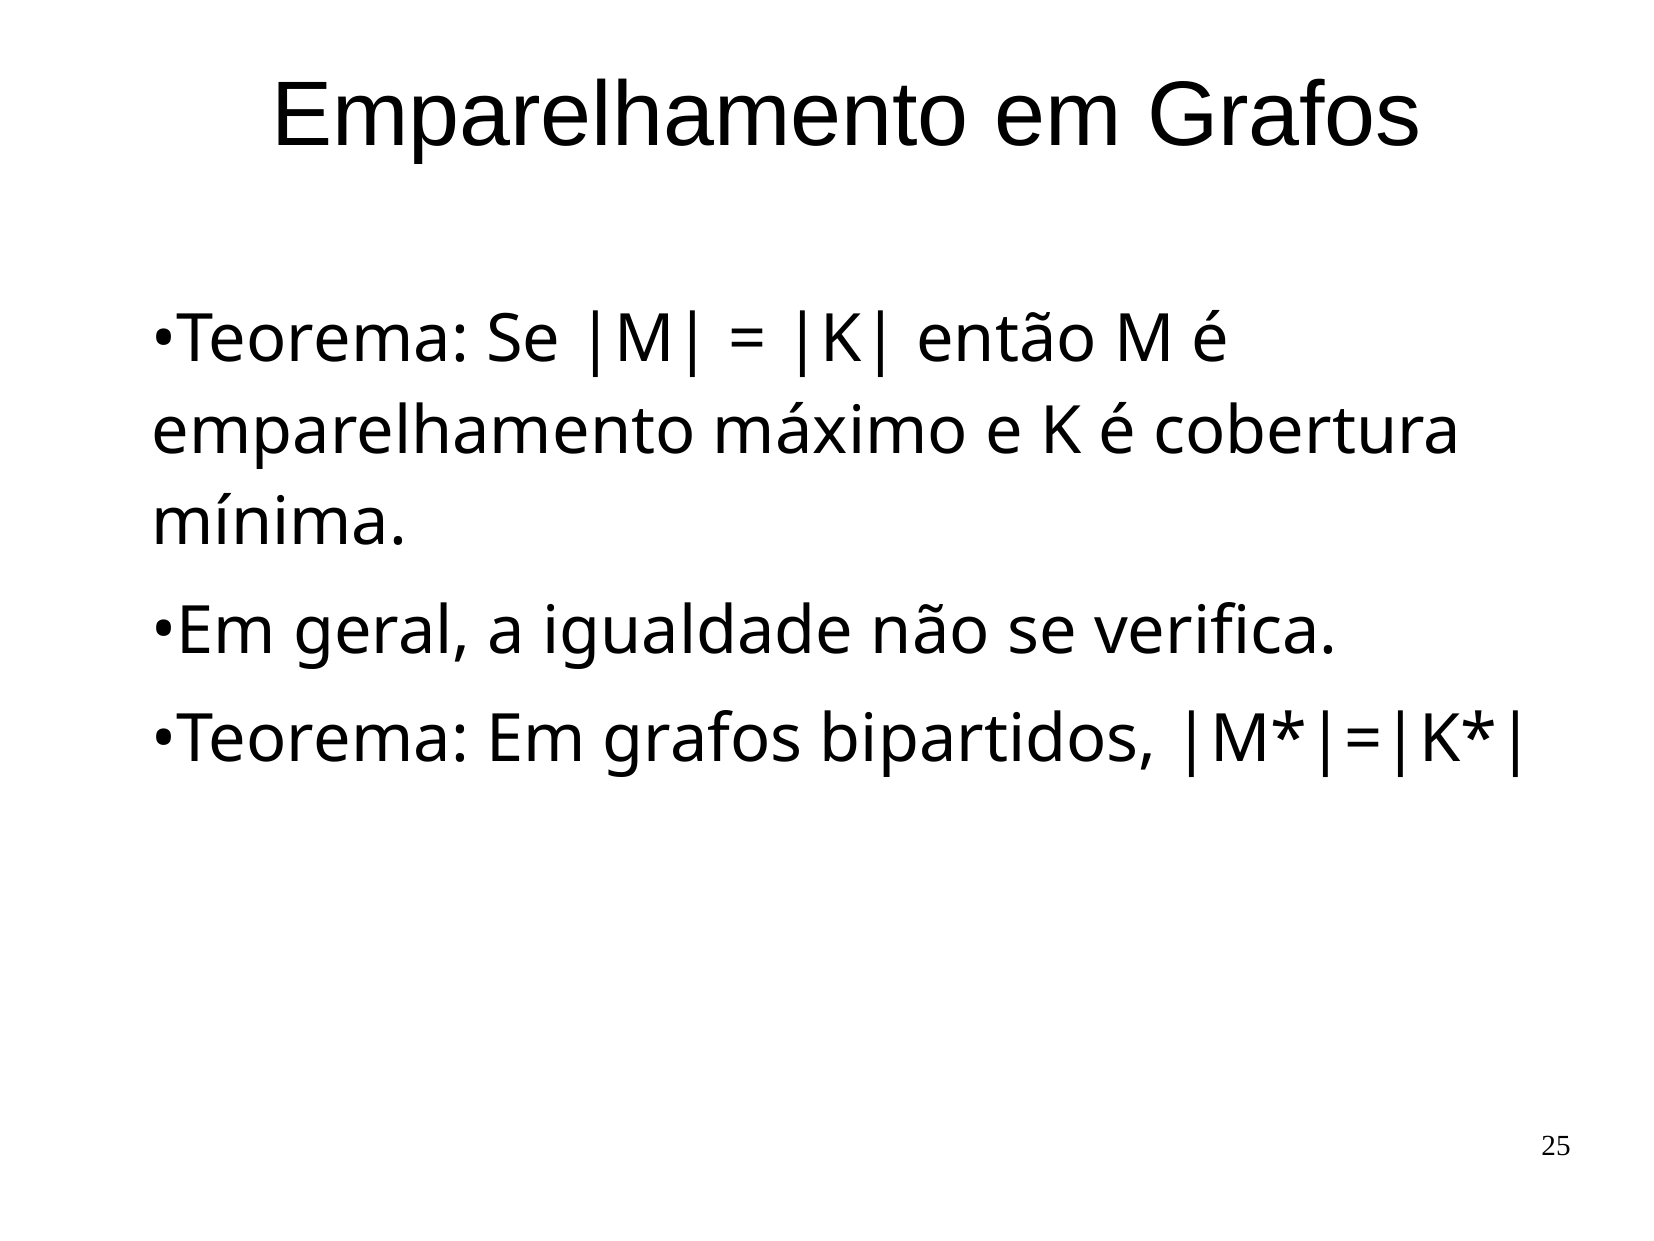

# Emparelhamento em Grafos
Teorema: Se |M| = |K| então M é emparelhamento máximo e K é cobertura mínima.
Em geral, a igualdade não se verifica.
Teorema: Em grafos bipartidos, |M*|=|K*|
25